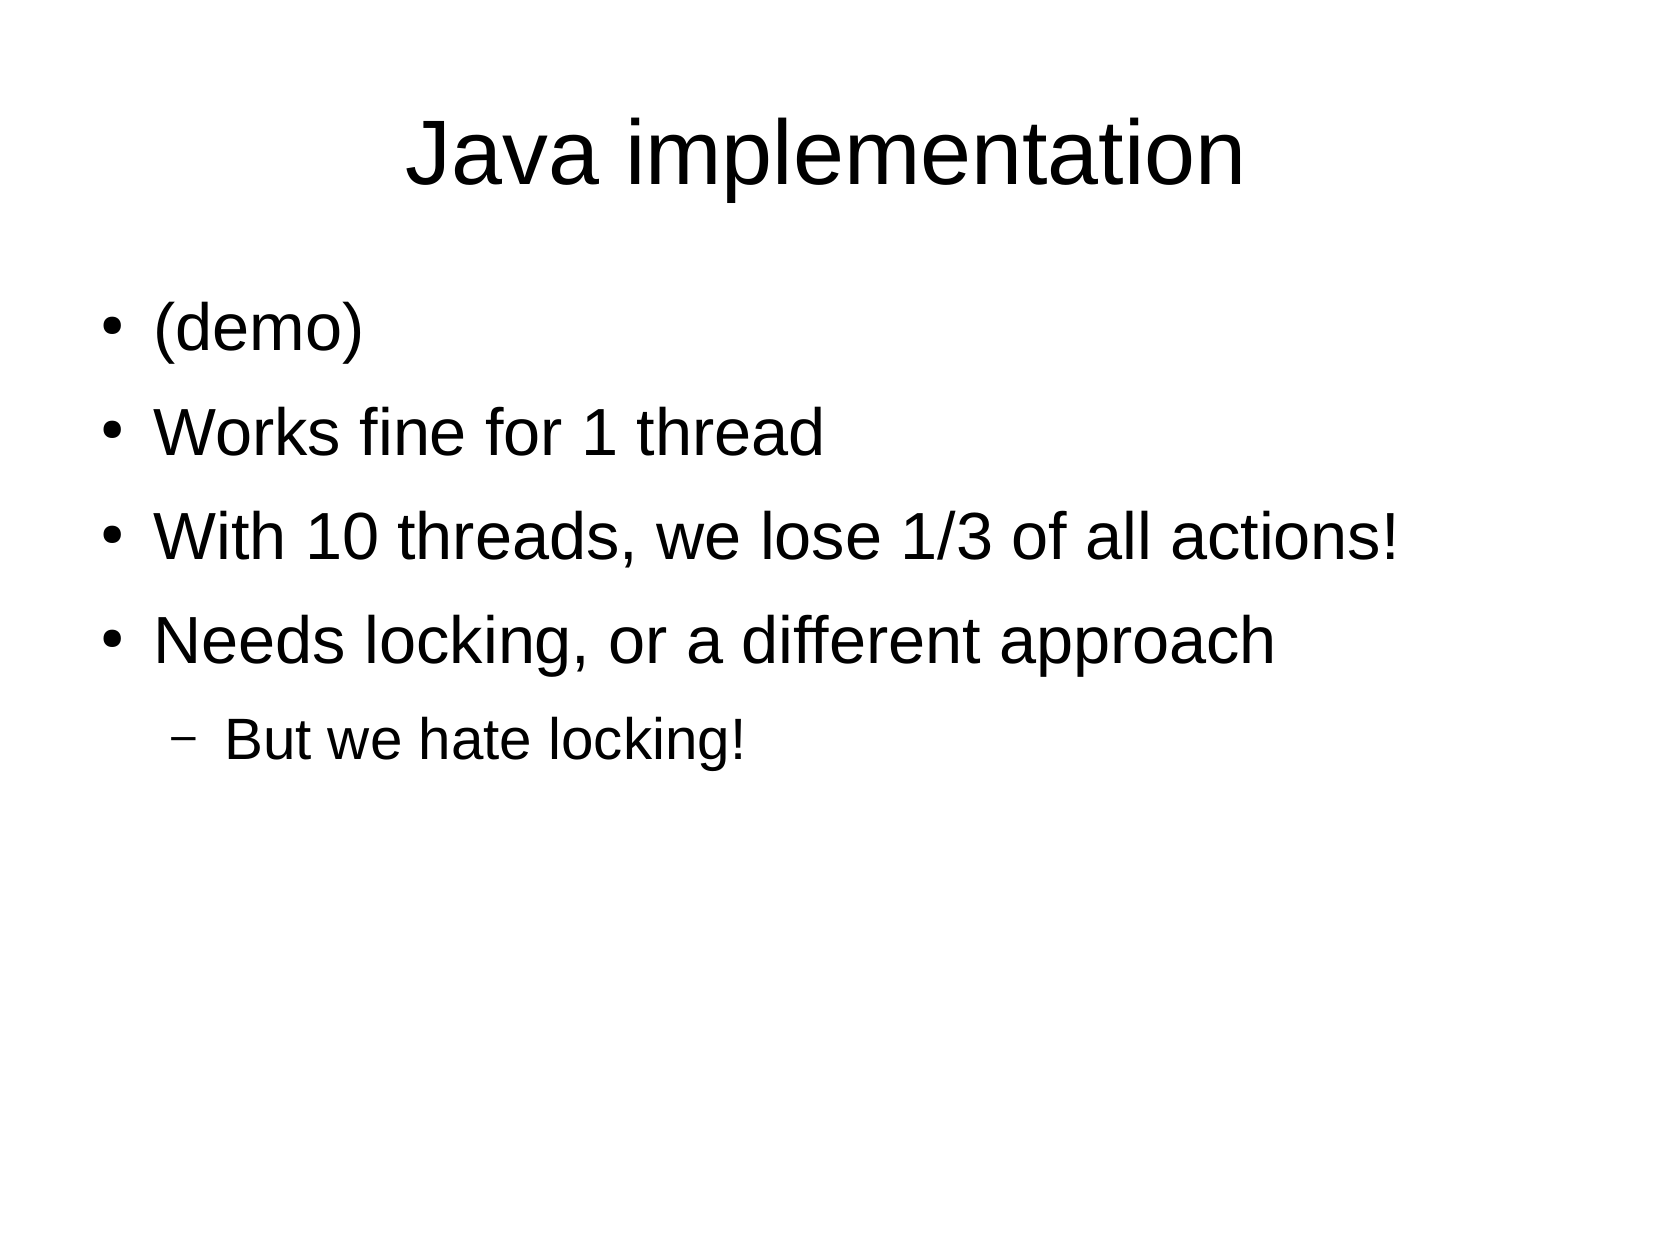

# Java implementation
(demo)
Works fine for 1 thread
With 10 threads, we lose 1/3 of all actions!
Needs locking, or a different approach
But we hate locking!